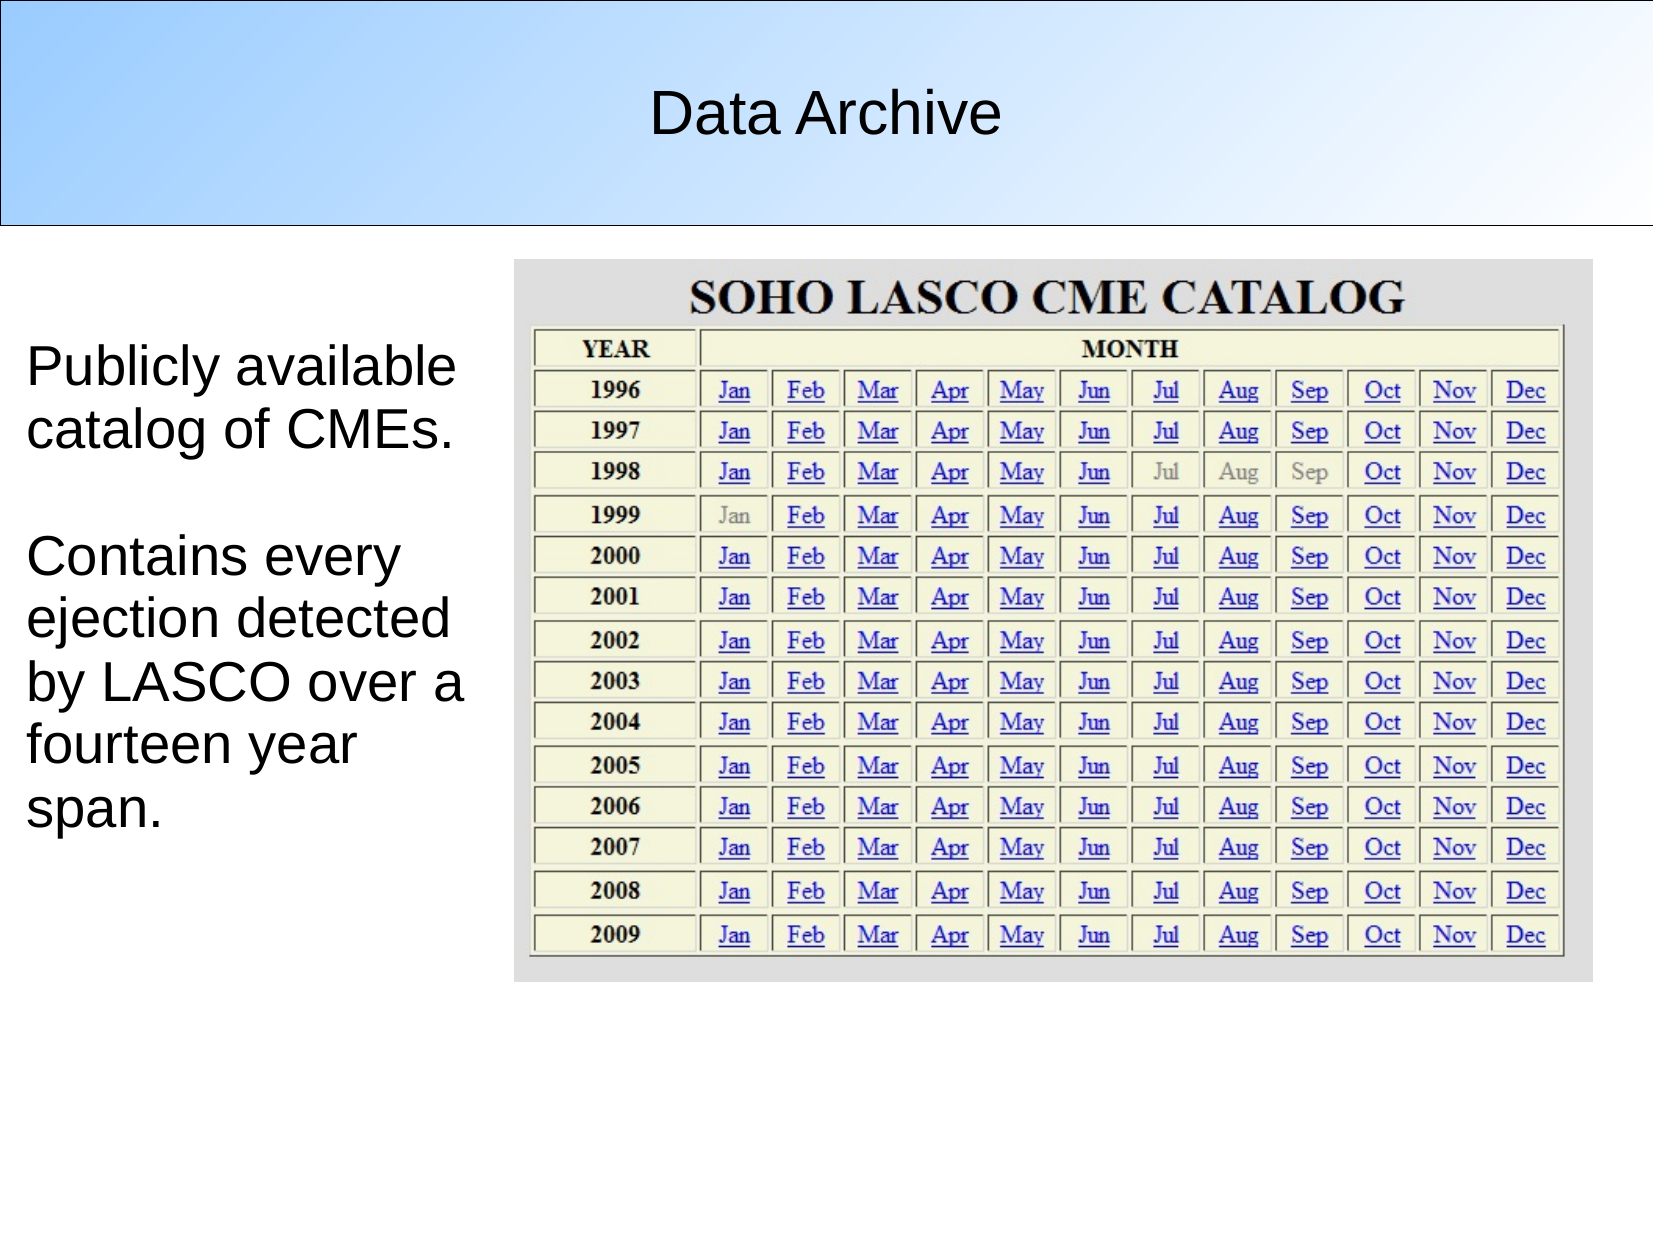

Data Archive
Publicly available catalog of CMEs.
Contains every ejection detected by LASCO over a fourteen year span.